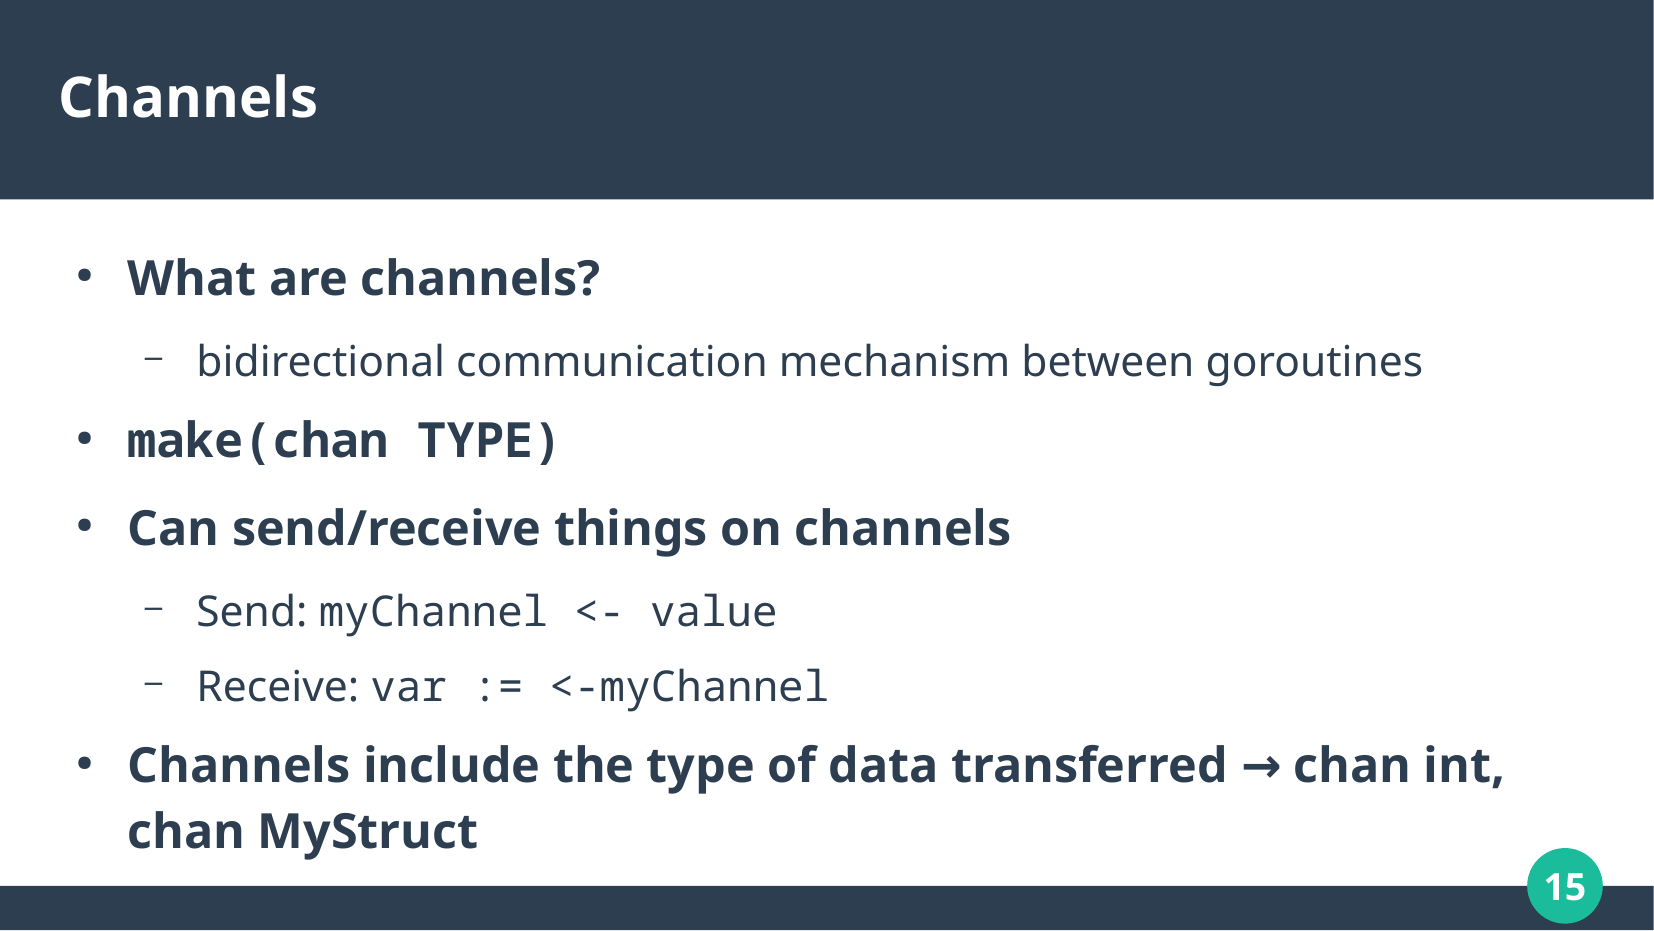

# Channels
What are channels?
bidirectional communication mechanism between goroutines
make(chan TYPE)
Can send/receive things on channels
Send: myChannel <- value
Receive: var := <-myChannel
Channels include the type of data transferred → chan int, chan MyStruct